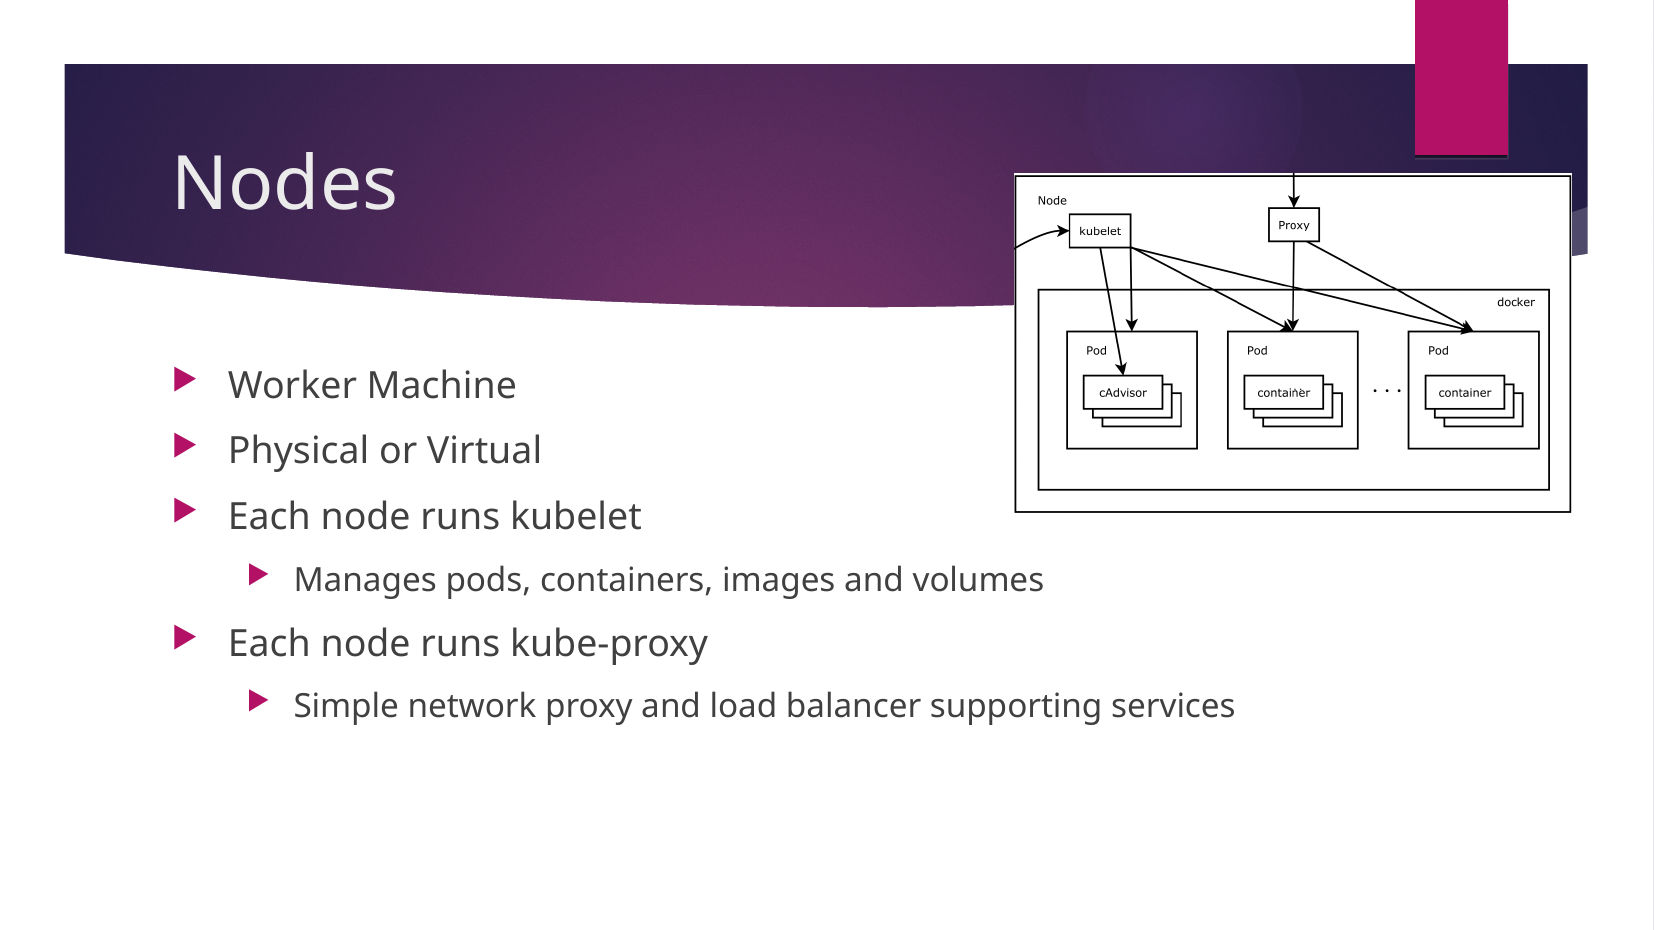

# Nodes
Worker Machine
Physical or Virtual
Each node runs kubelet
Manages pods, containers, images and volumes
Each node runs kube-proxy
Simple network proxy and load balancer supporting services